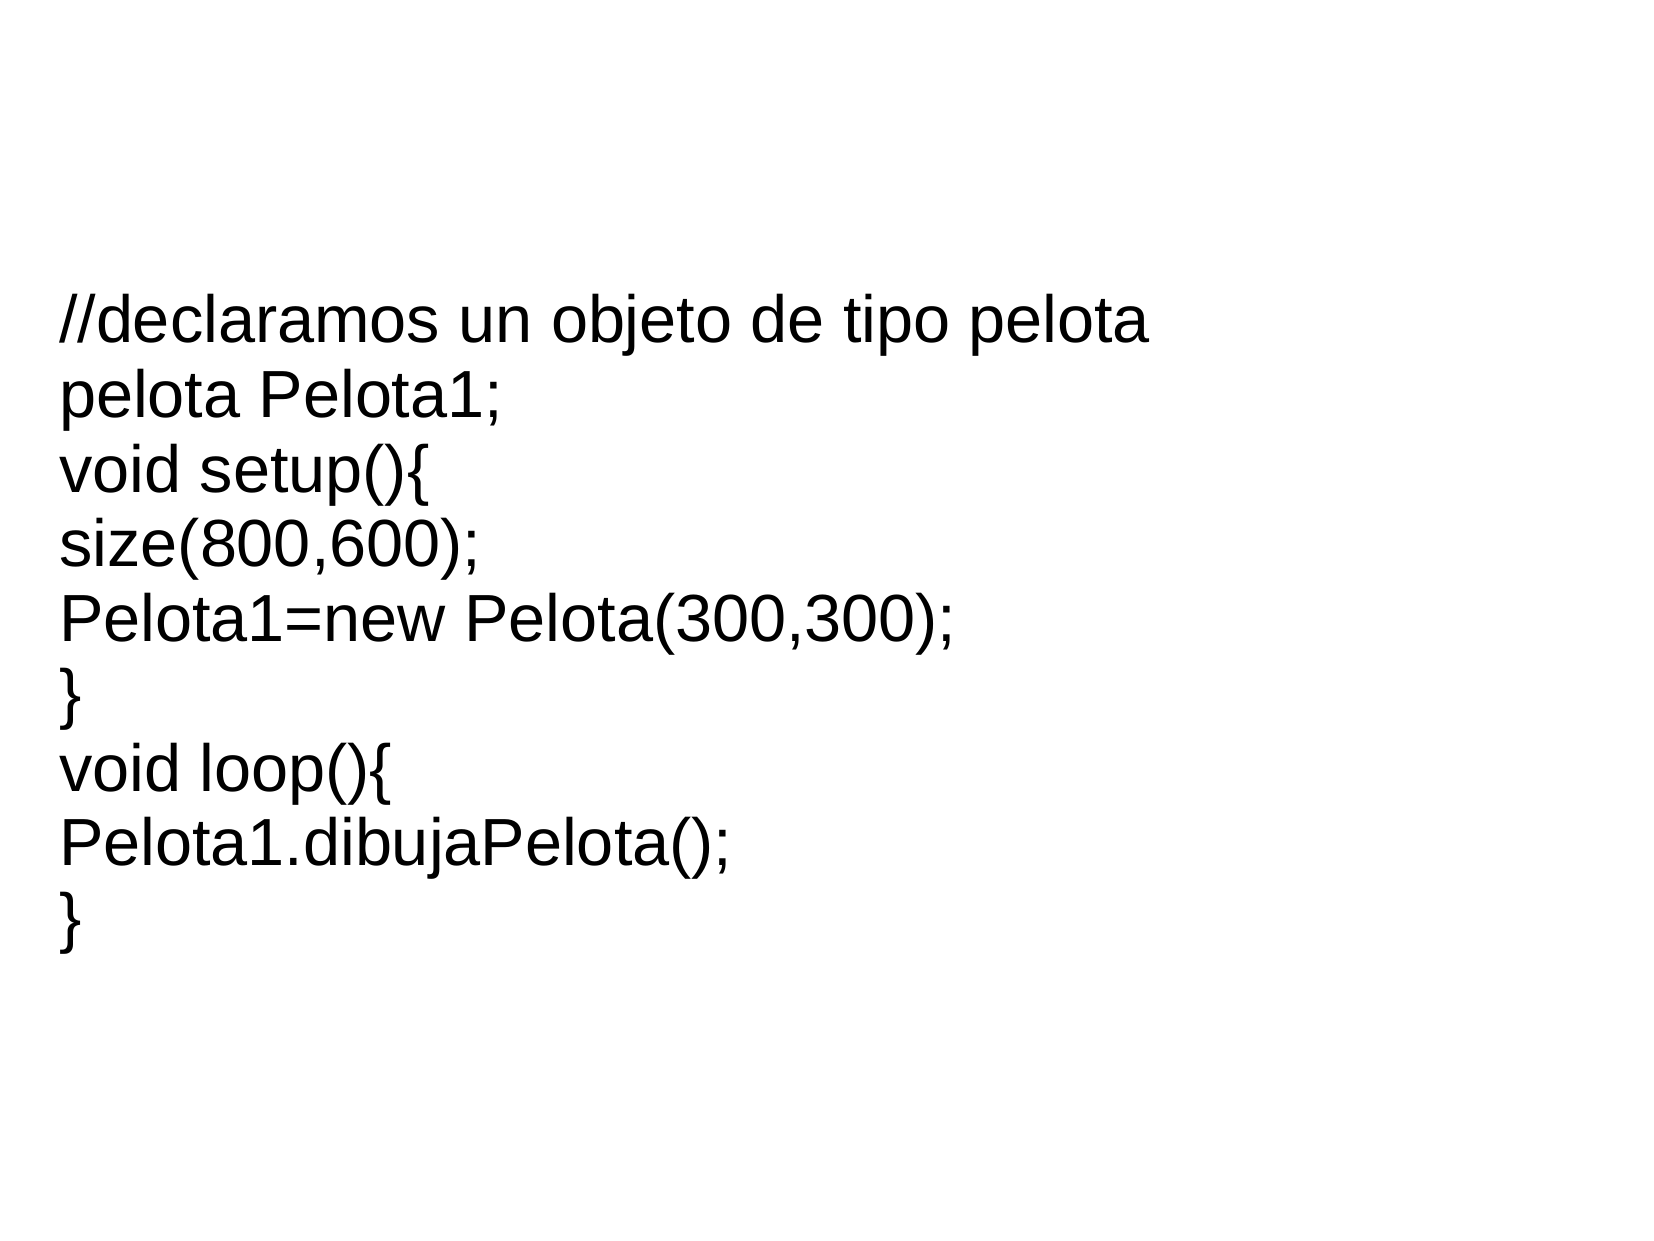

# //declaramos un objeto de tipo pelota
pelota Pelota1;
void setup(){
size(800,600);
Pelota1=new Pelota(300,300);
}
void loop(){
Pelota1.dibujaPelota();
}